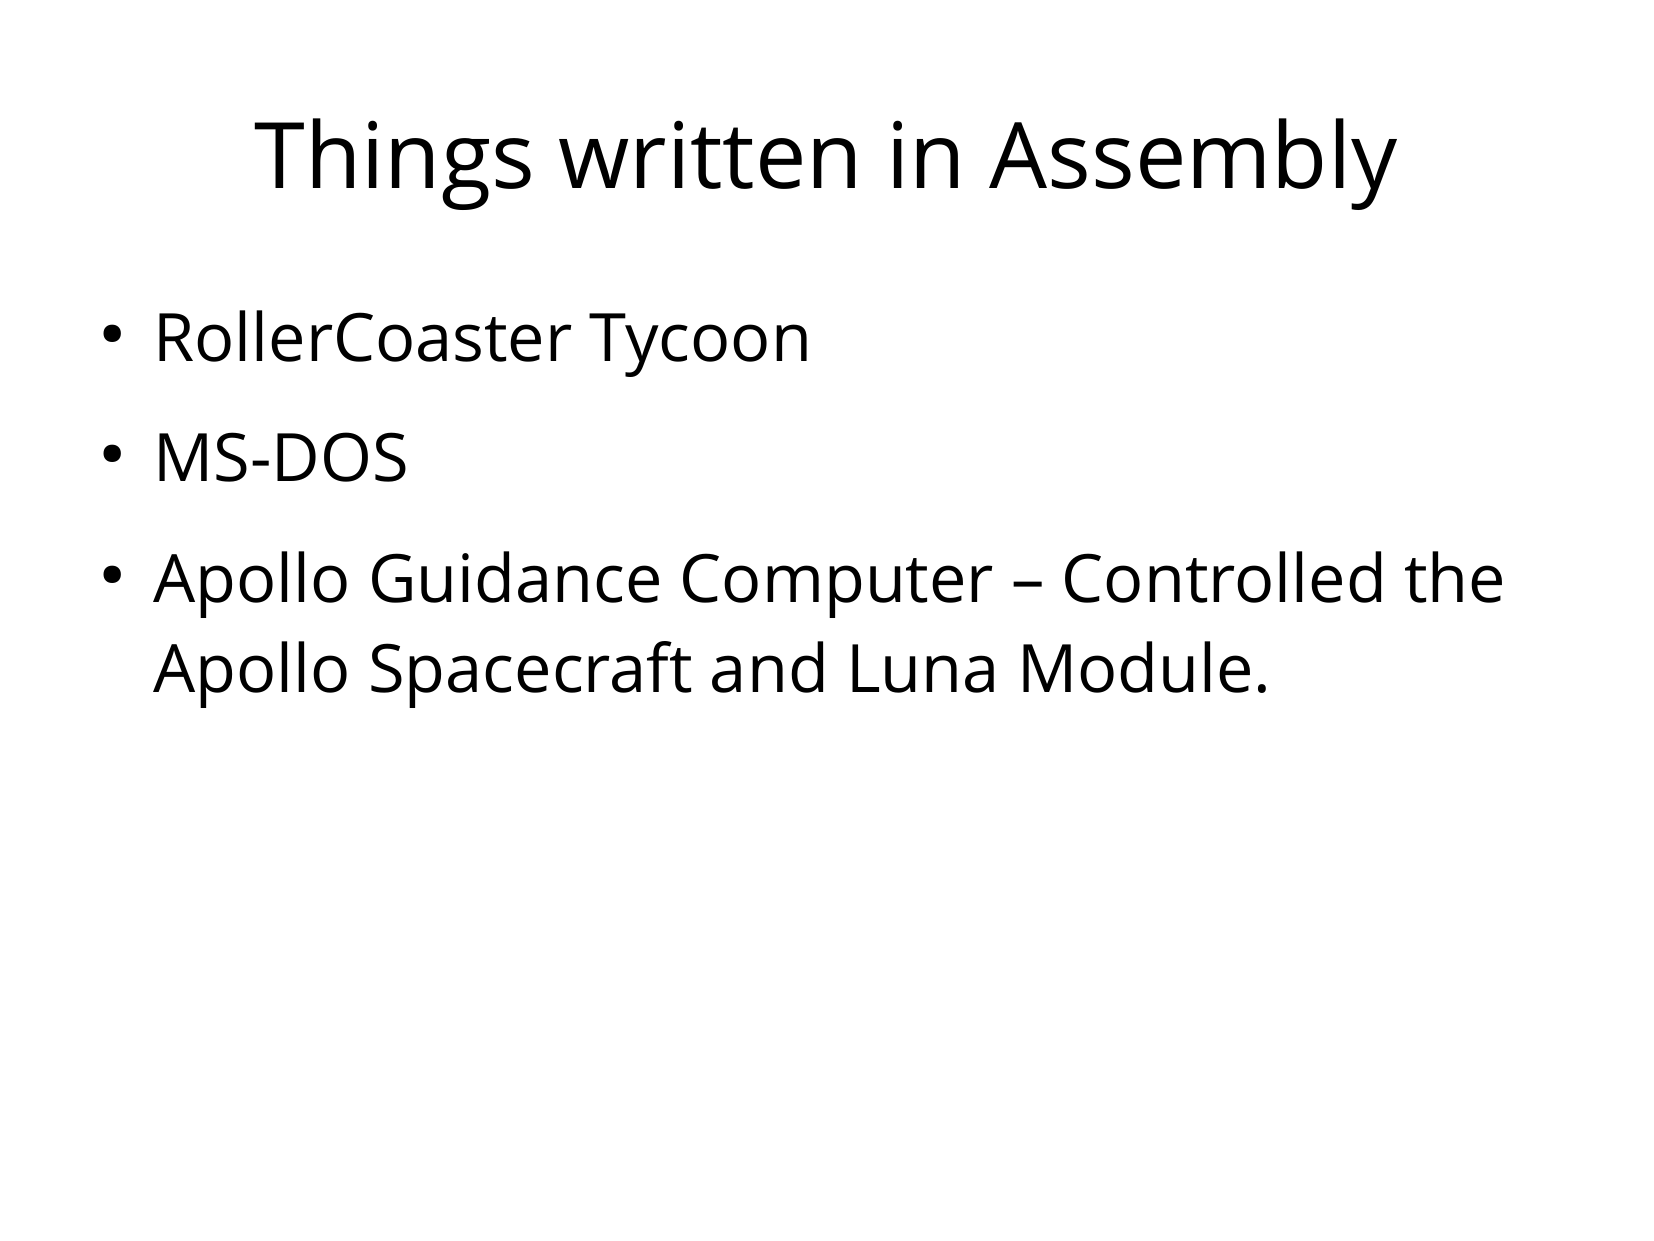

# Things written in Assembly
RollerCoaster Tycoon
MS-DOS
Apollo Guidance Computer – Controlled the Apollo Spacecraft and Luna Module.